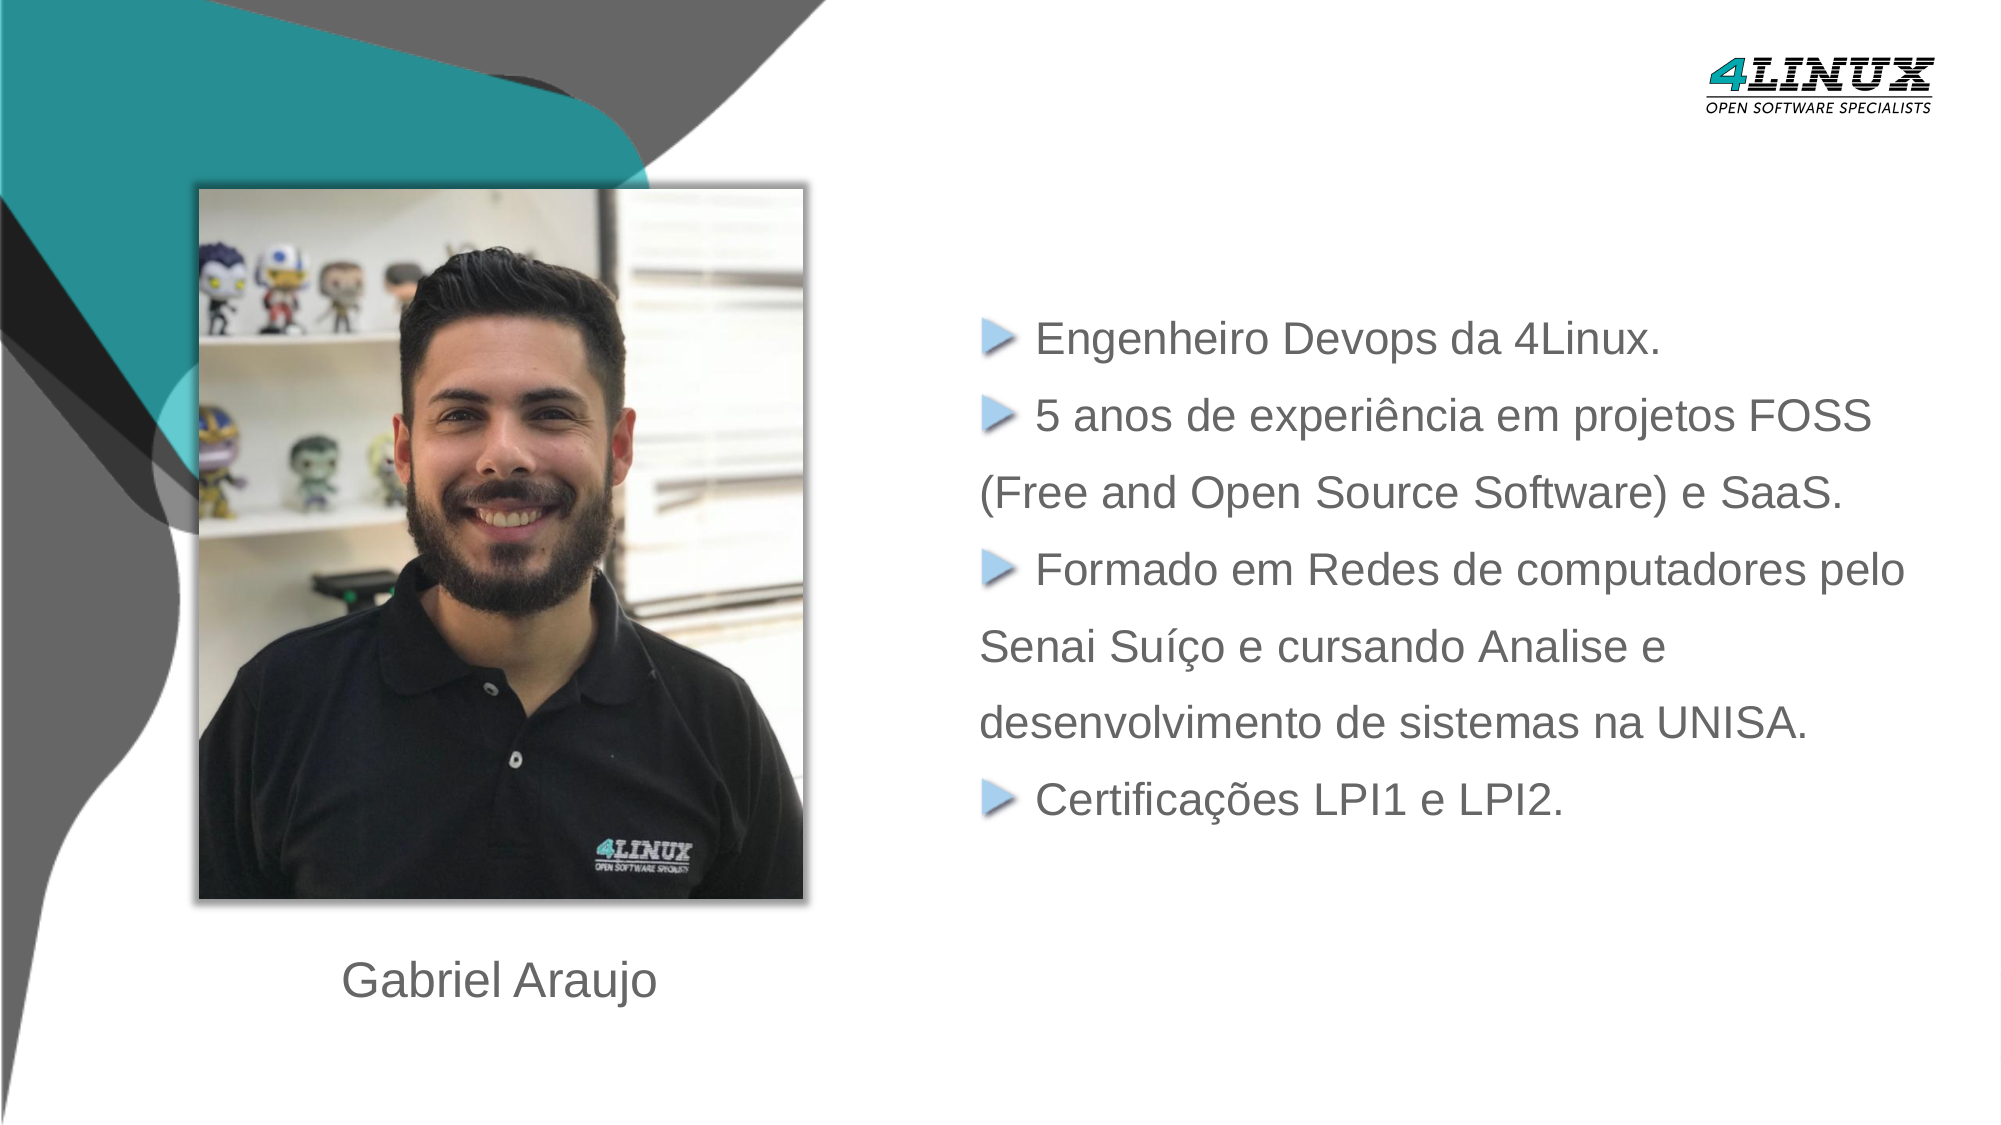

Engenheiro Devops da 4Linux.
 5 anos de experiência em projetos FOSS (Free and Open Source Software) e SaaS.
 Formado em Redes de computadores pelo Senai Suíço e cursando Analise e desenvolvimento de sistemas na UNISA.
 Certificações LPI1 e LPI2.
Gabriel Araujo